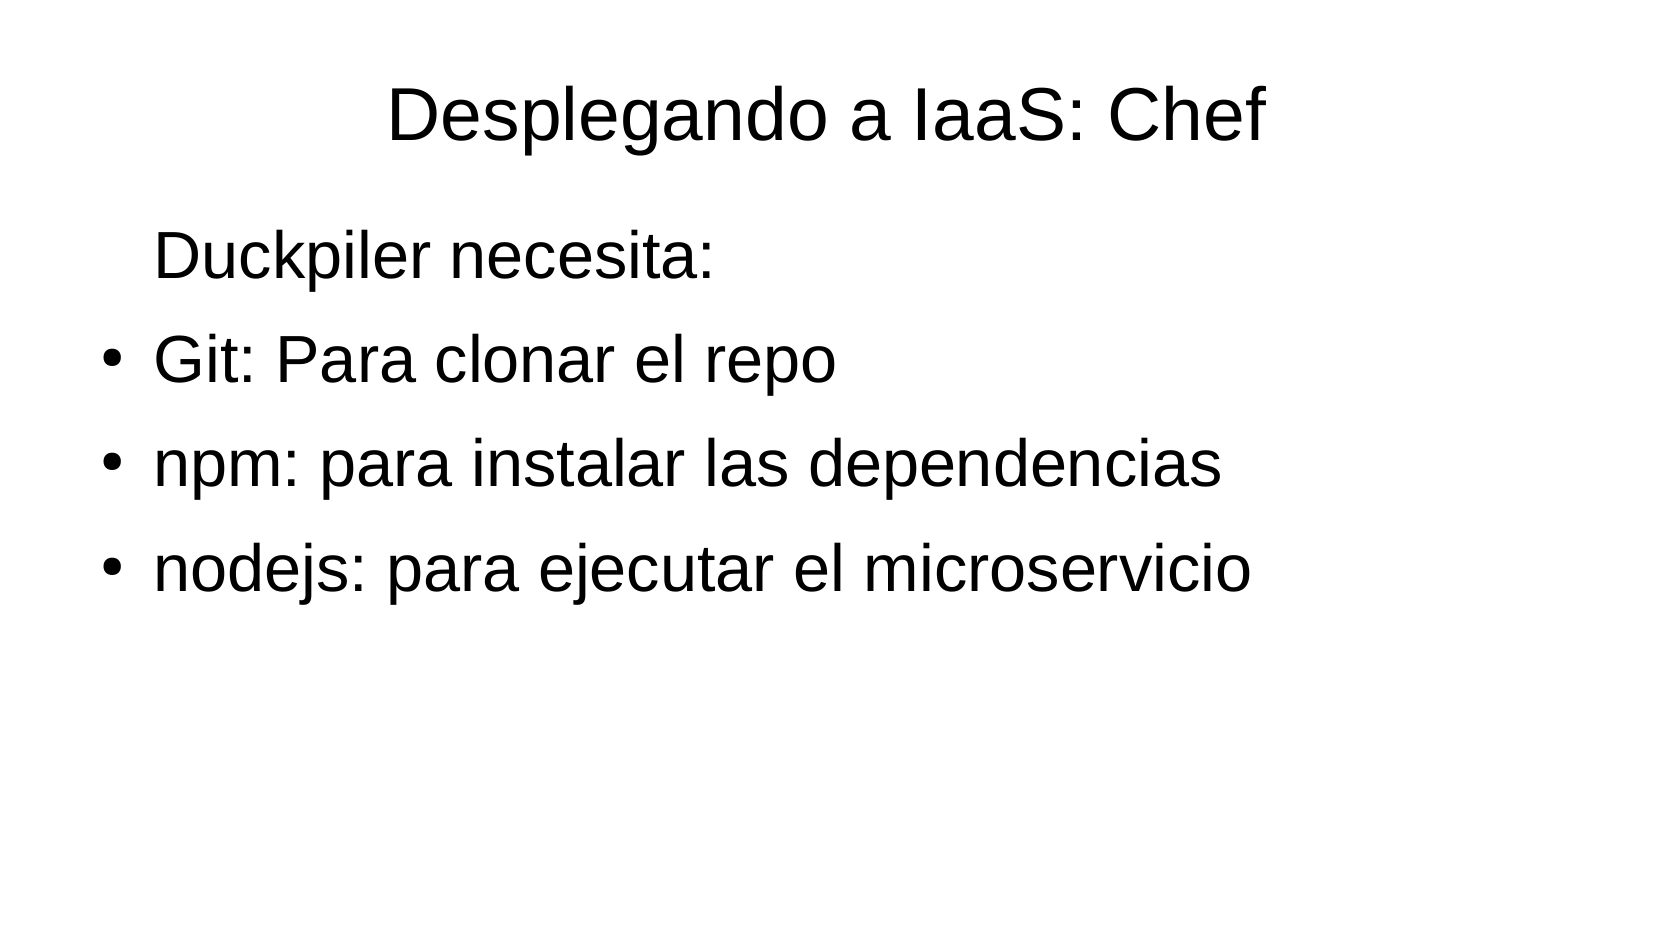

# Desplegando a IaaS: Chef
Duckpiler necesita:
Git: Para clonar el repo
npm: para instalar las dependencias
nodejs: para ejecutar el microservicio